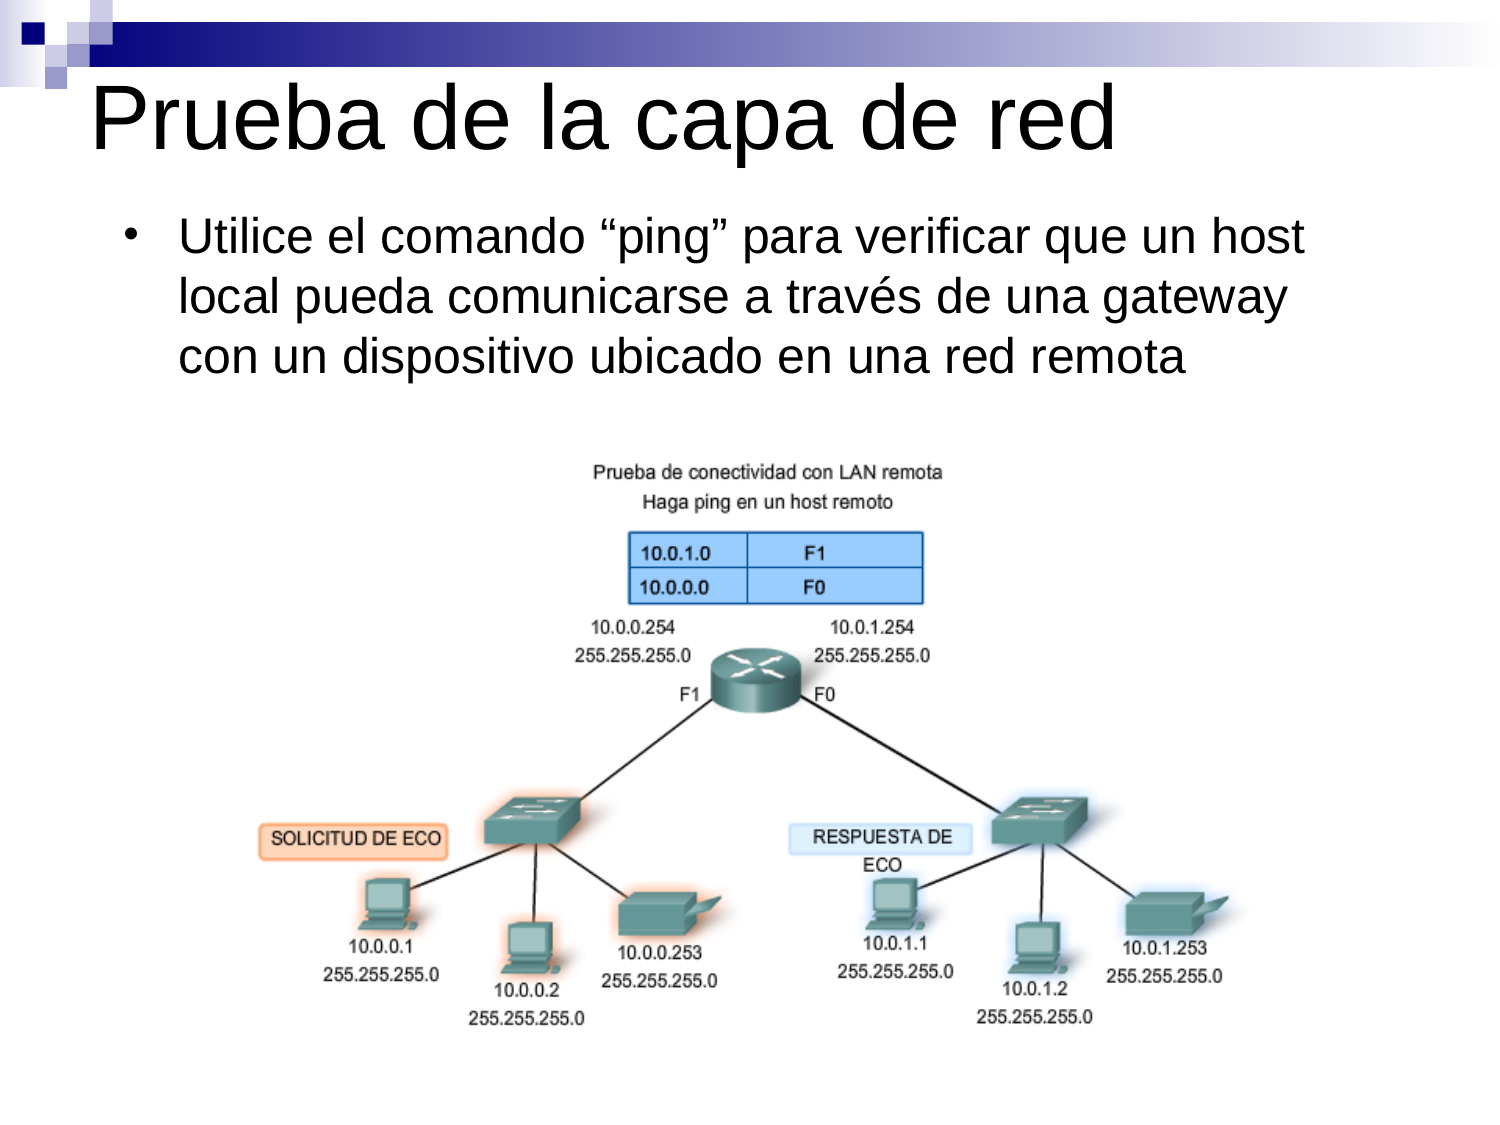

Prueba de la capa de red
Utilice el comando “ping” para verificar que un host local pueda comunicarse a través de una gateway con un dispositivo ubicado en una red remota